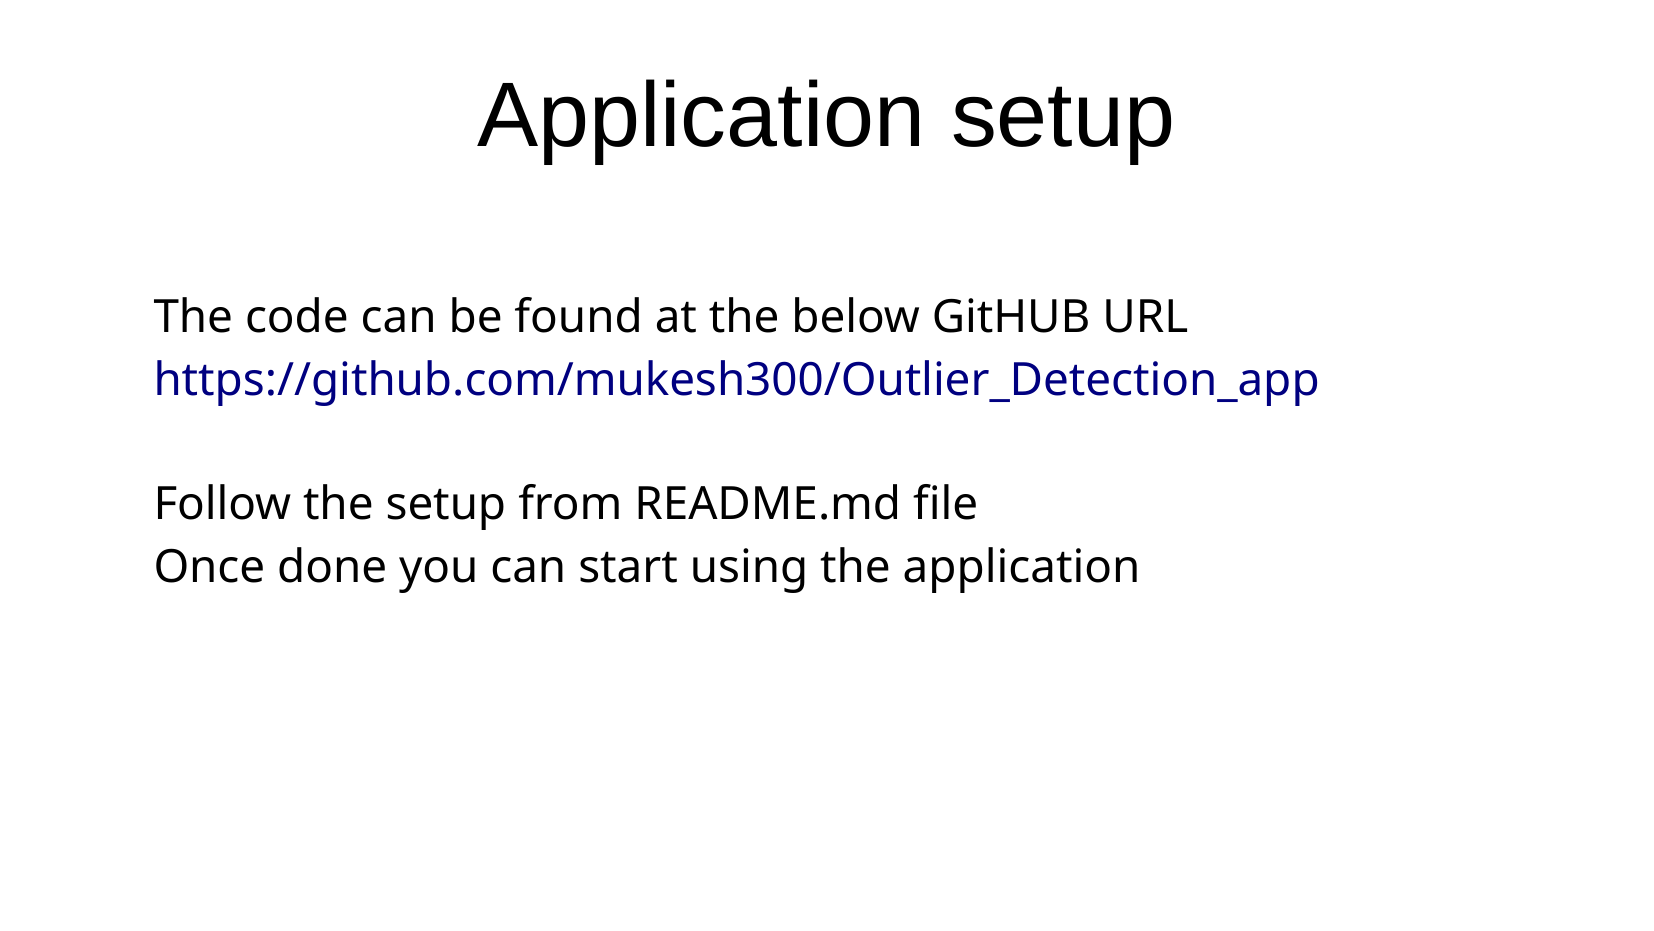

# Application setup
The code can be found at the below GitHUB URL
https://github.com/mukesh300/Outlier_Detection_app
Follow the setup from README.md file
Once done you can start using the application